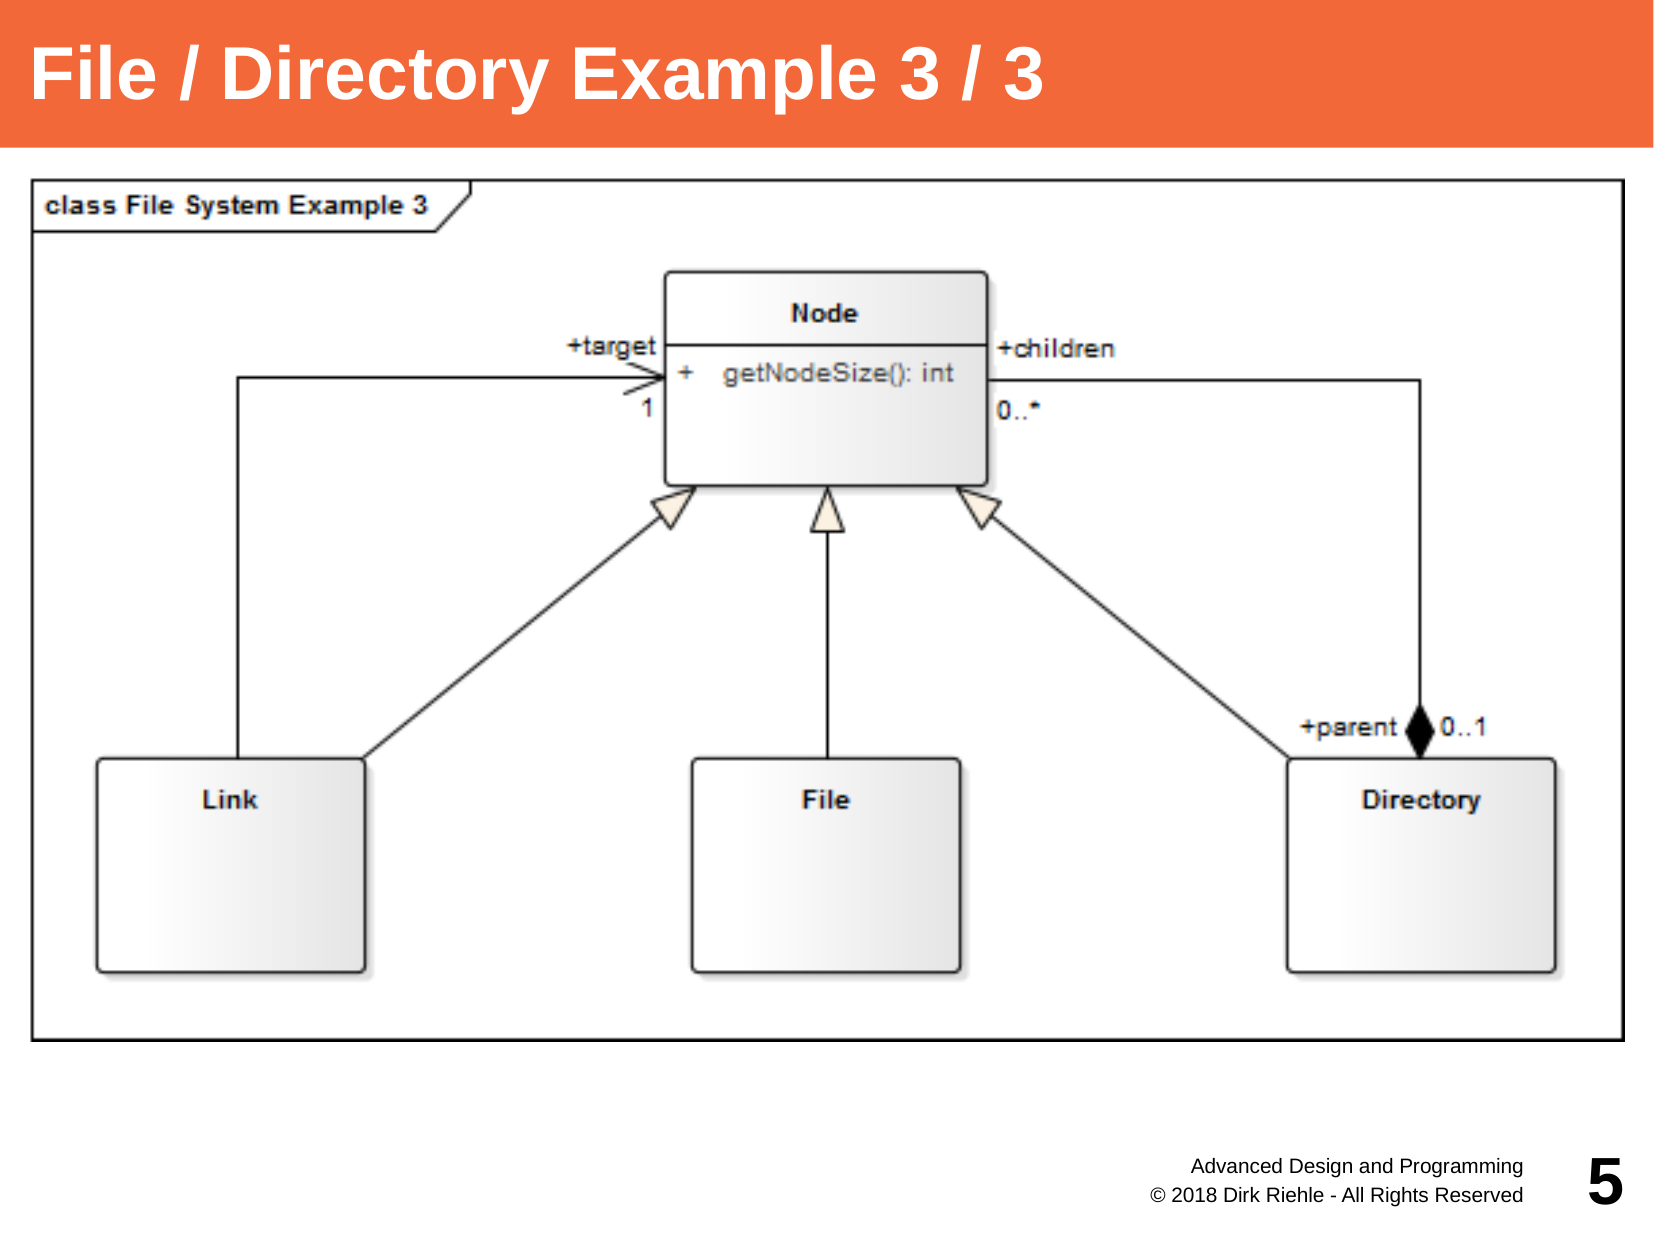

# File / Directory Example 3 / 3
Advanced Design and Programming
5
© 2018 Dirk Riehle - All Rights Reserved